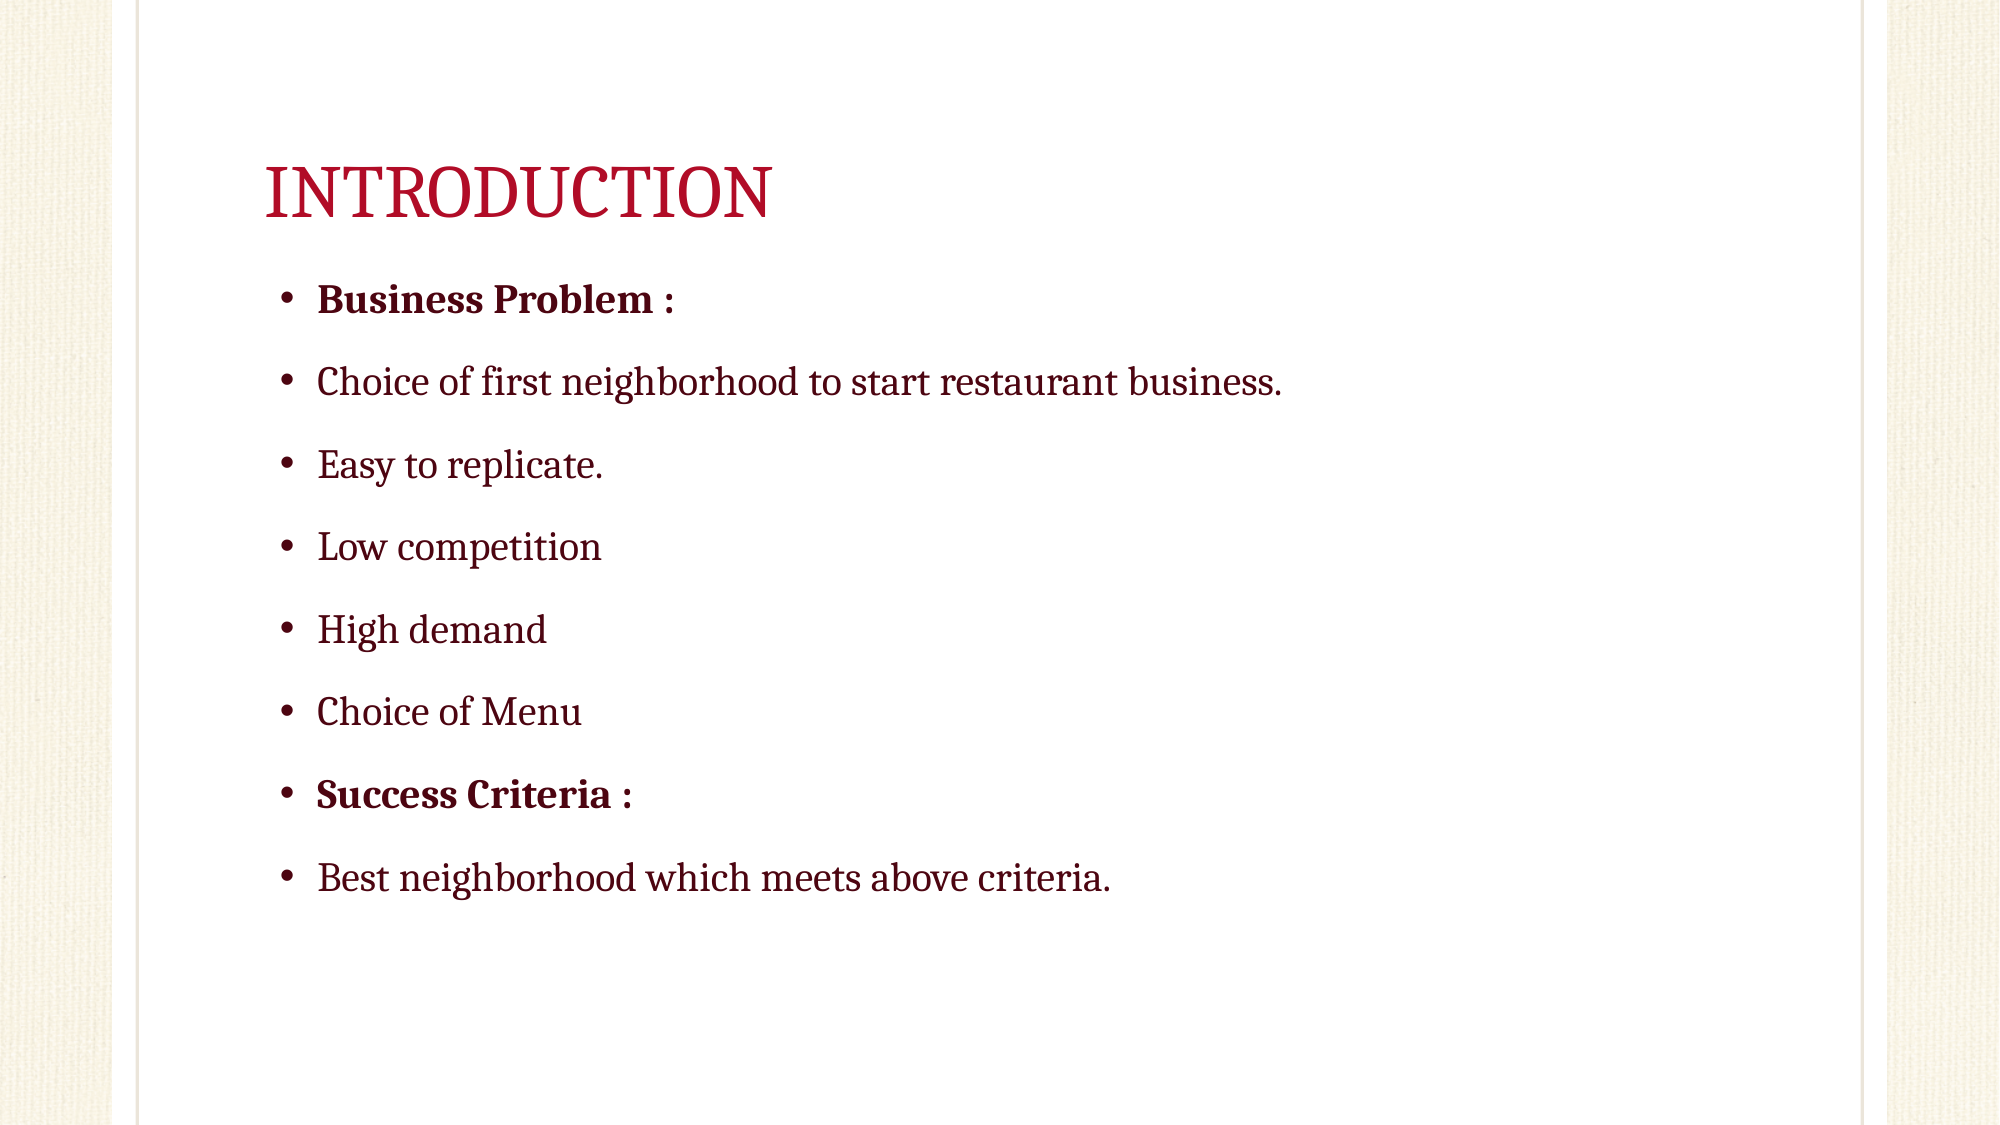

# INTRODUCTION
Business Problem :
Choice of first neighborhood to start restaurant business.
Easy to replicate.
Low competition
High demand
Choice of Menu
Success Criteria :
Best neighborhood which meets above criteria.